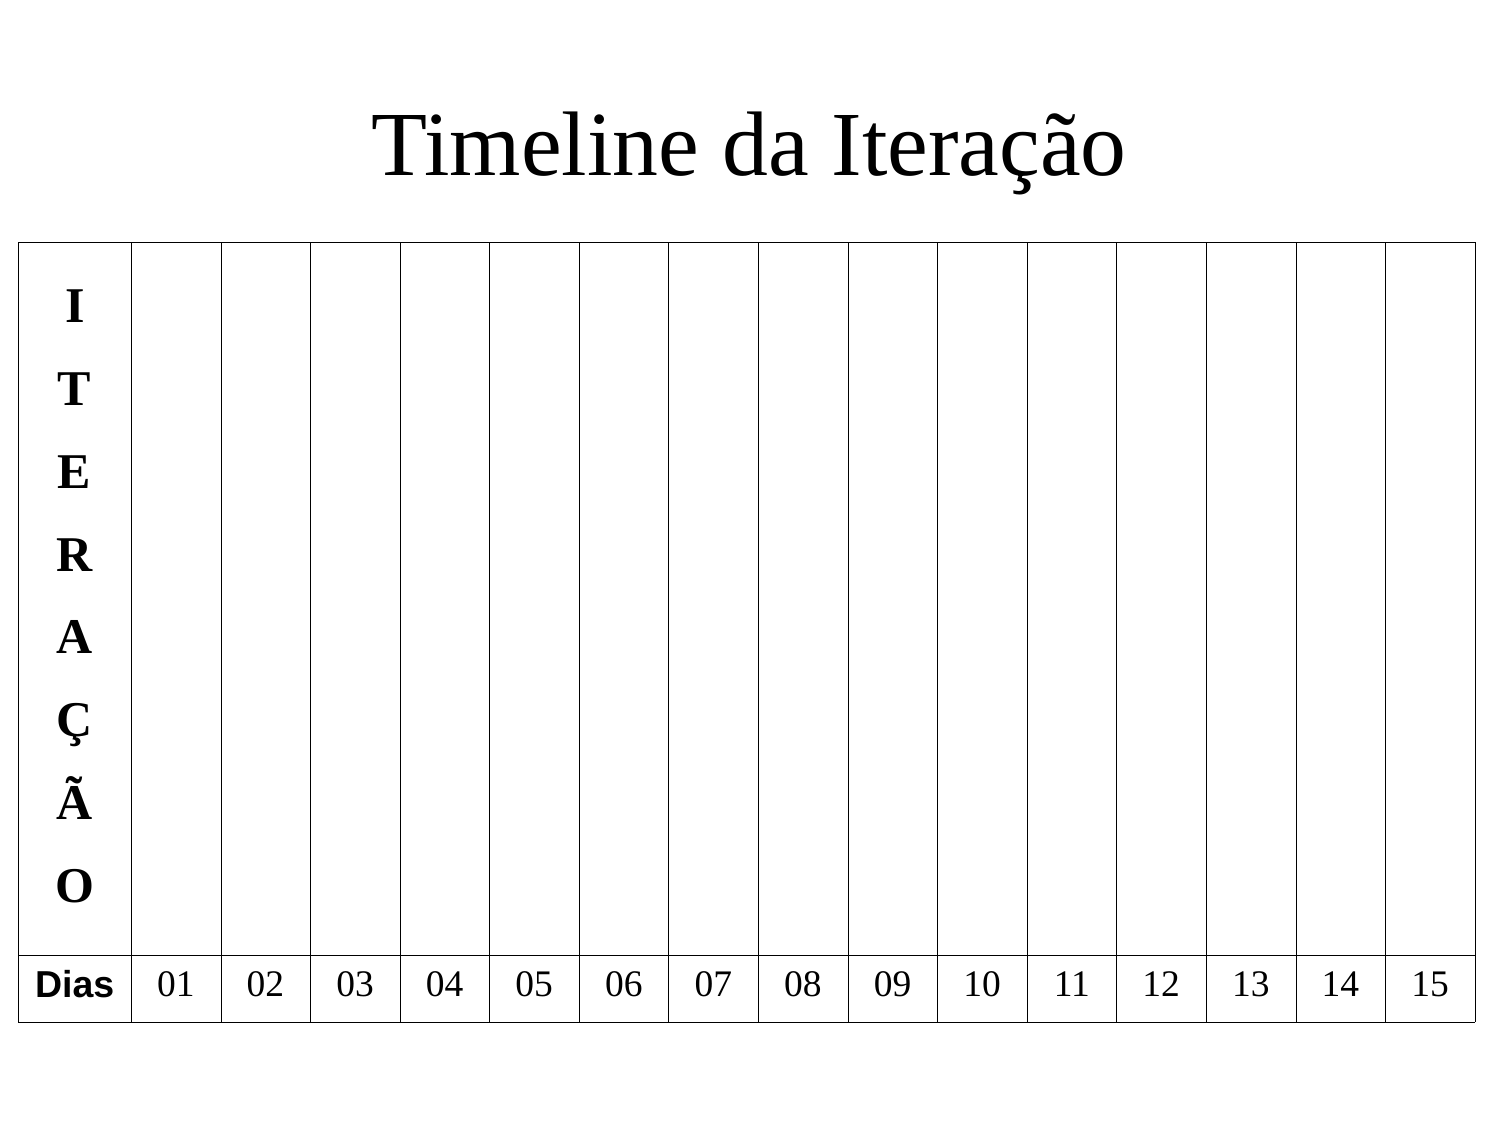

# Timeline da Iteração
| I T E R A Ç Ã O | | | | | | | | | | | | | | | |
| --- | --- | --- | --- | --- | --- | --- | --- | --- | --- | --- | --- | --- | --- | --- | --- |
| Dias | 01 | 02 | 03 | 04 | 05 | 06 | 07 | 08 | 09 | 10 | 11 | 12 | 13 | 14 | 15 |